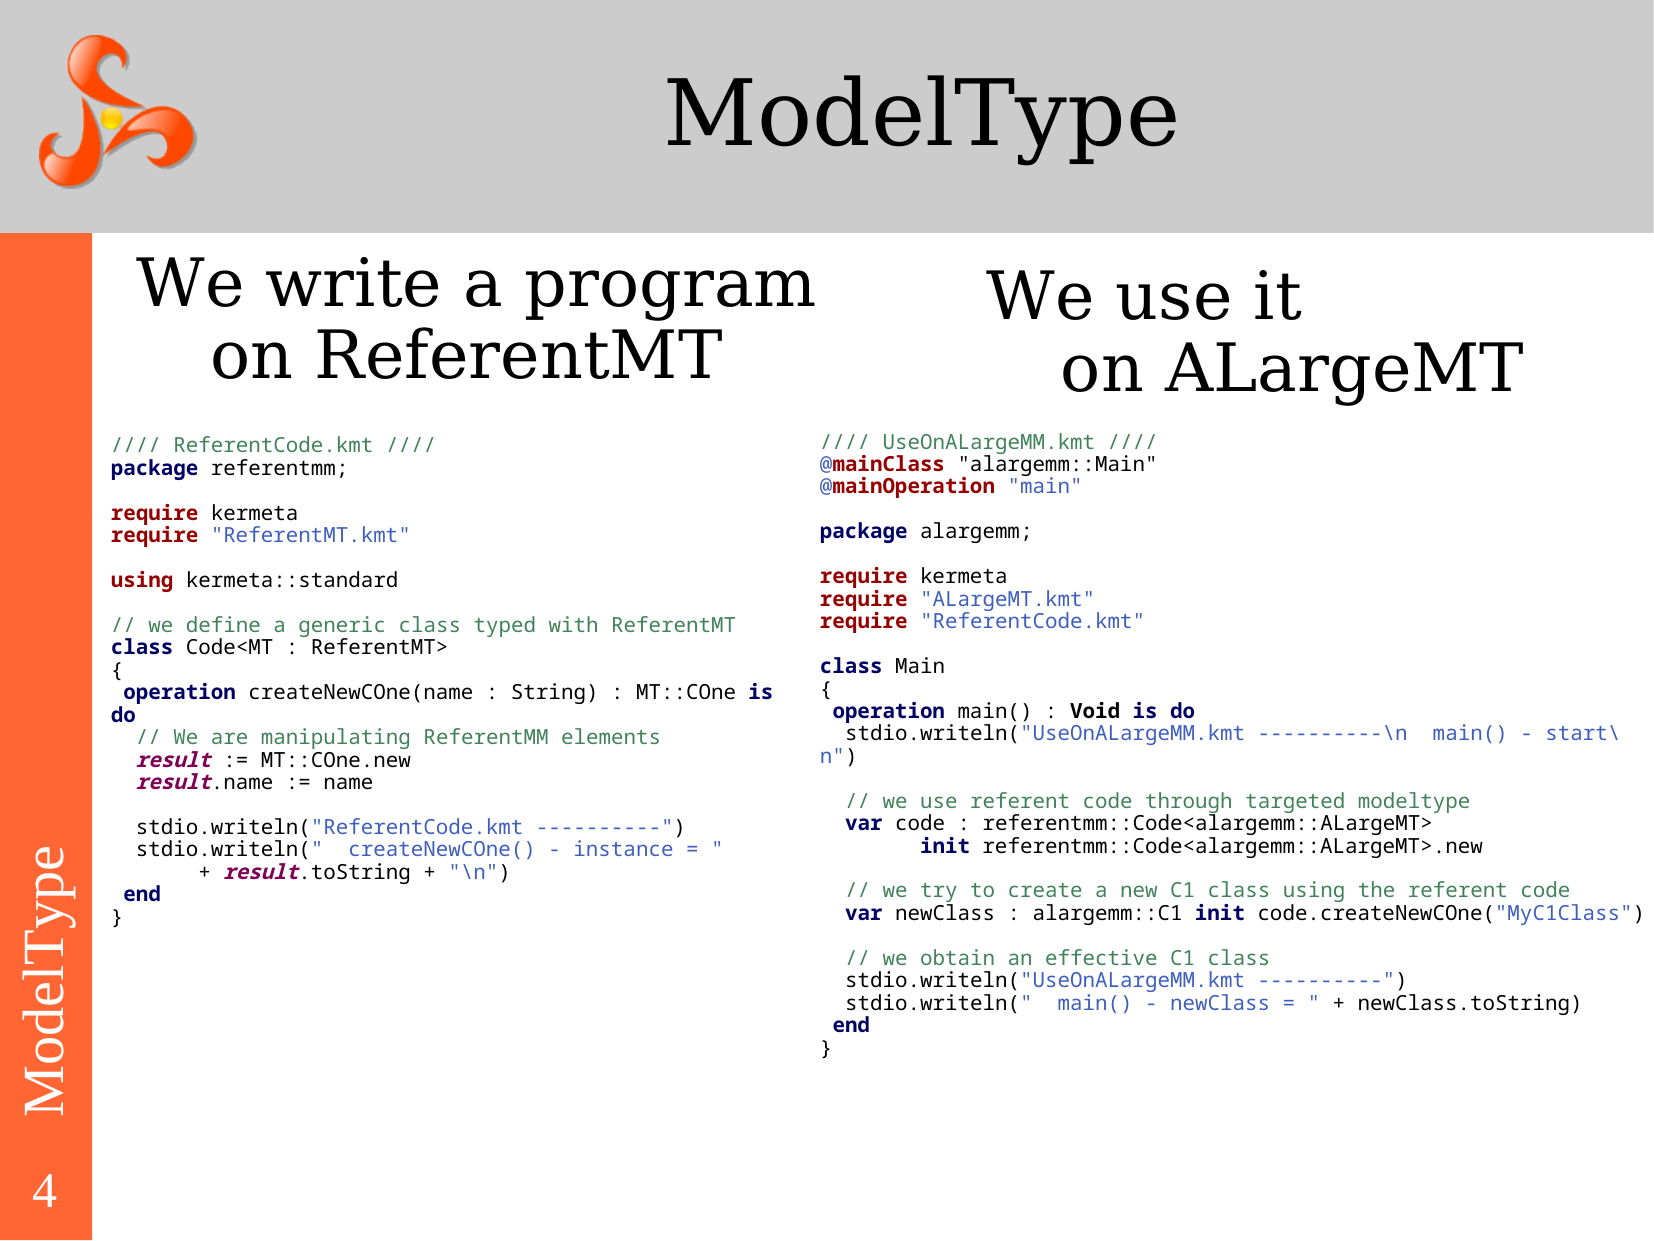

# ModelType
We write a program
 on ReferentMT
We use it
 on ALargeMT
//// UseOnALargeMM.kmt ////
@mainClass "alargemm::Main"
@mainOperation "main"
package alargemm;
require kermeta
require "ALargeMT.kmt"
require "ReferentCode.kmt"
class Main
{
 operation main() : Void is do
 stdio.writeln("UseOnALargeMM.kmt ----------\n main() - start\n")
 // we use referent code through targeted modeltype
 var code : referentmm::Code<alargemm::ALargeMT>
 init referentmm::Code<alargemm::ALargeMT>.new
 // we try to create a new C1 class using the referent code
 var newClass : alargemm::C1 init code.createNewCOne("MyC1Class")
 // we obtain an effective C1 class
 stdio.writeln("UseOnALargeMM.kmt ----------")
 stdio.writeln(" main() - newClass = " + newClass.toString)
 end
}
//// ReferentCode.kmt ////
package referentmm;
require kermeta
require "ReferentMT.kmt"
using kermeta::standard
// we define a generic class typed with ReferentMT
class Code<MT : ReferentMT>
{
 operation createNewCOne(name : String) : MT::COne is do
 // We are manipulating ReferentMM elements
 result := MT::COne.new
 result.name := name
 stdio.writeln("ReferentCode.kmt ----------")
 stdio.writeln(" createNewCOne() - instance = "
 + result.toString + "\n")
 end
}
ModelType